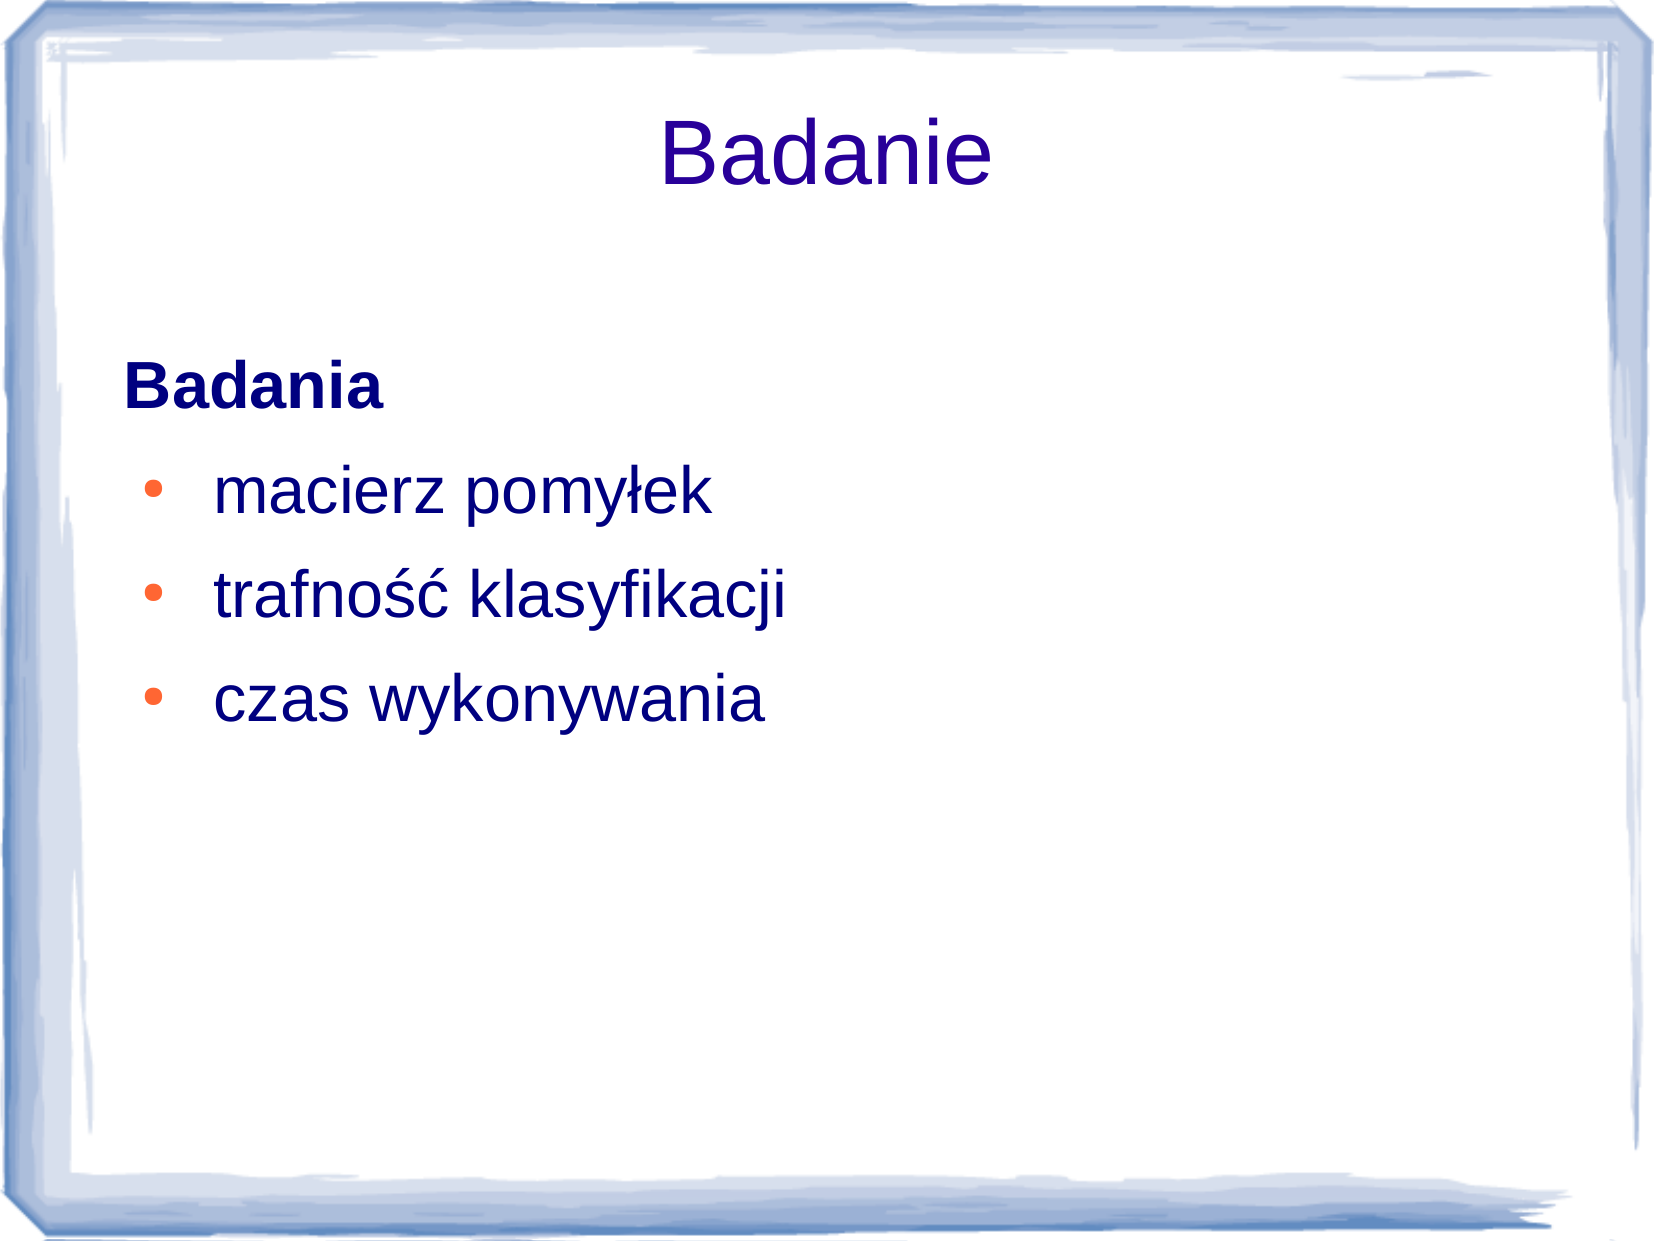

# Badanie
Badania
 macierz pomyłek
 trafność klasyfikacji
 czas wykonywania